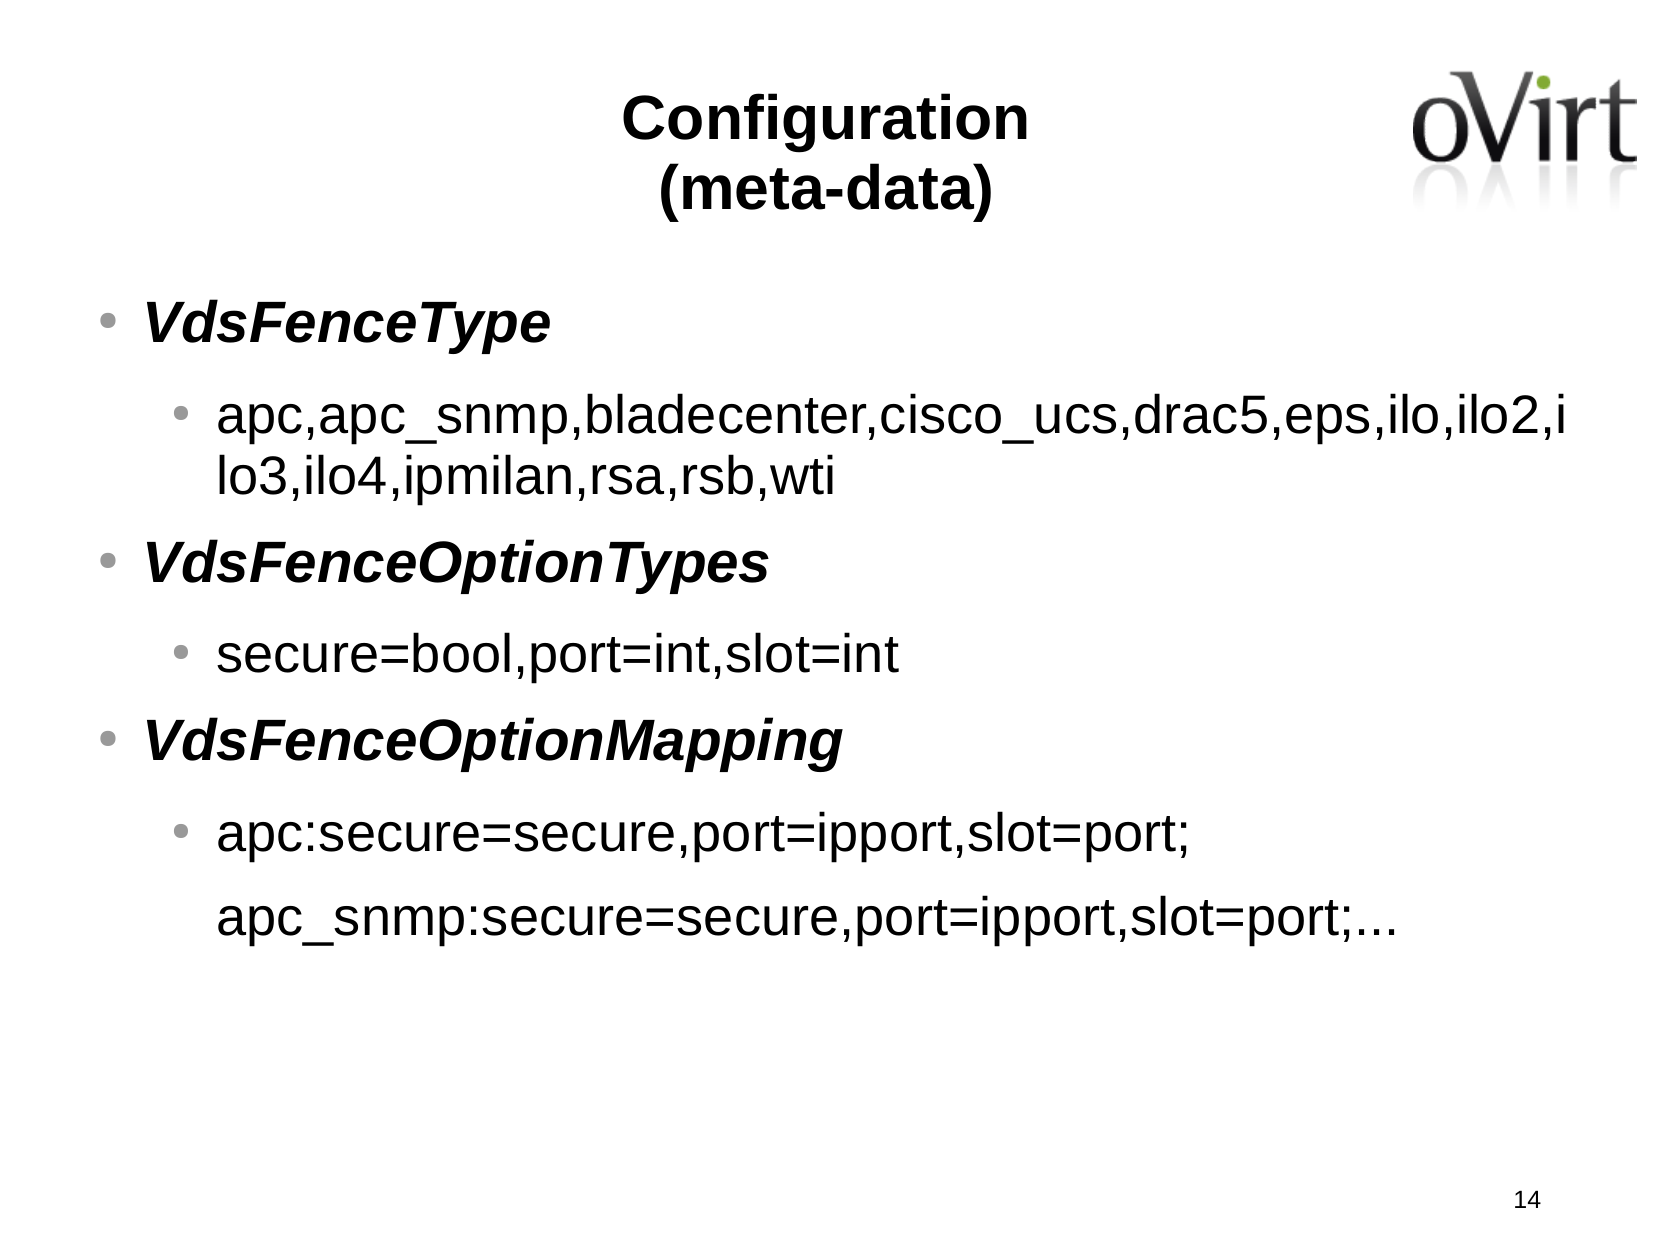

# Configuration (meta-data)
VdsFenceType
apc,apc_snmp,bladecenter,cisco_ucs,drac5,eps,ilo,ilo2,ilo3,ilo4,ipmilan,rsa,rsb,wti
VdsFenceOptionTypes
secure=bool,port=int,slot=int
VdsFenceOptionMapping
apc:secure=secure,port=ipport,slot=port;
apc_snmp:secure=secure,port=ipport,slot=port;...